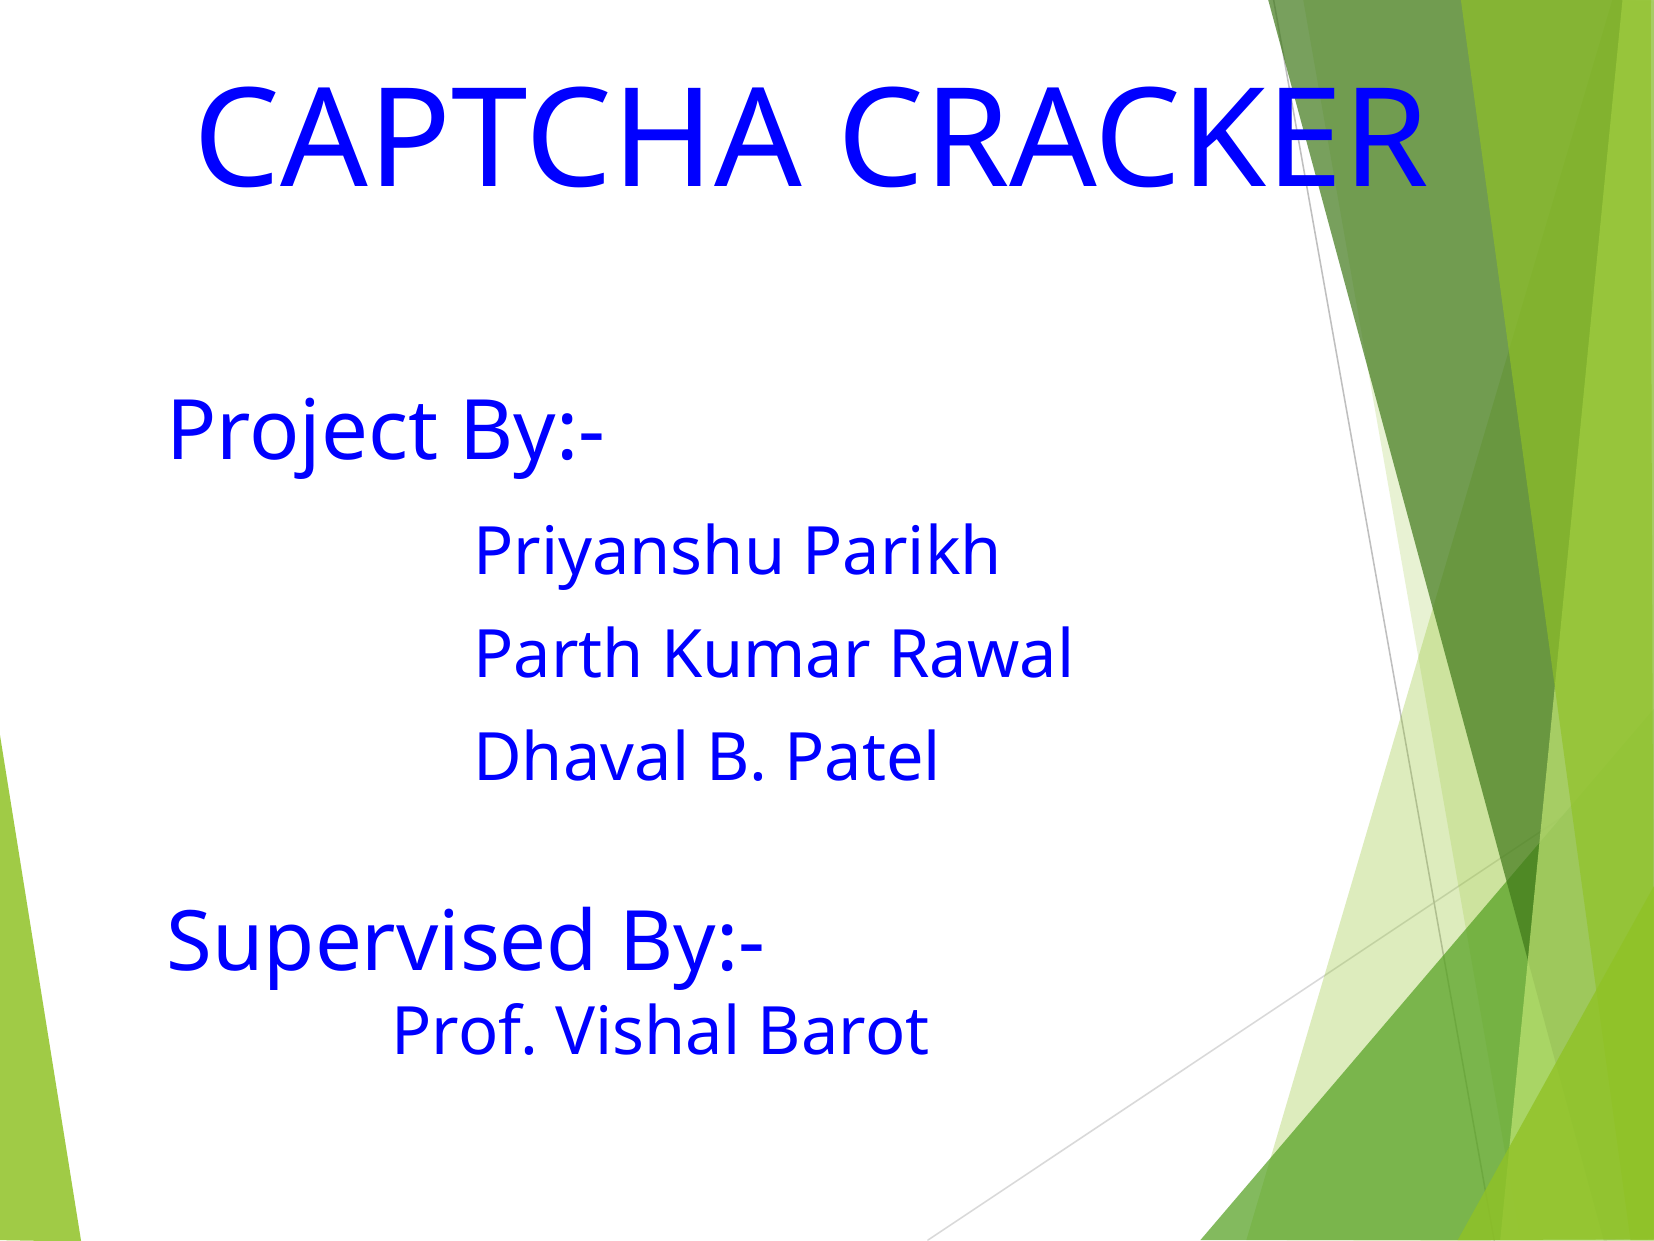

# CAPTCHA CRACKER
Project By:-
Priyanshu Parikh
Parth Kumar Rawal
Dhaval B. Patel
Supervised By:-
 	Prof. Vishal Barot